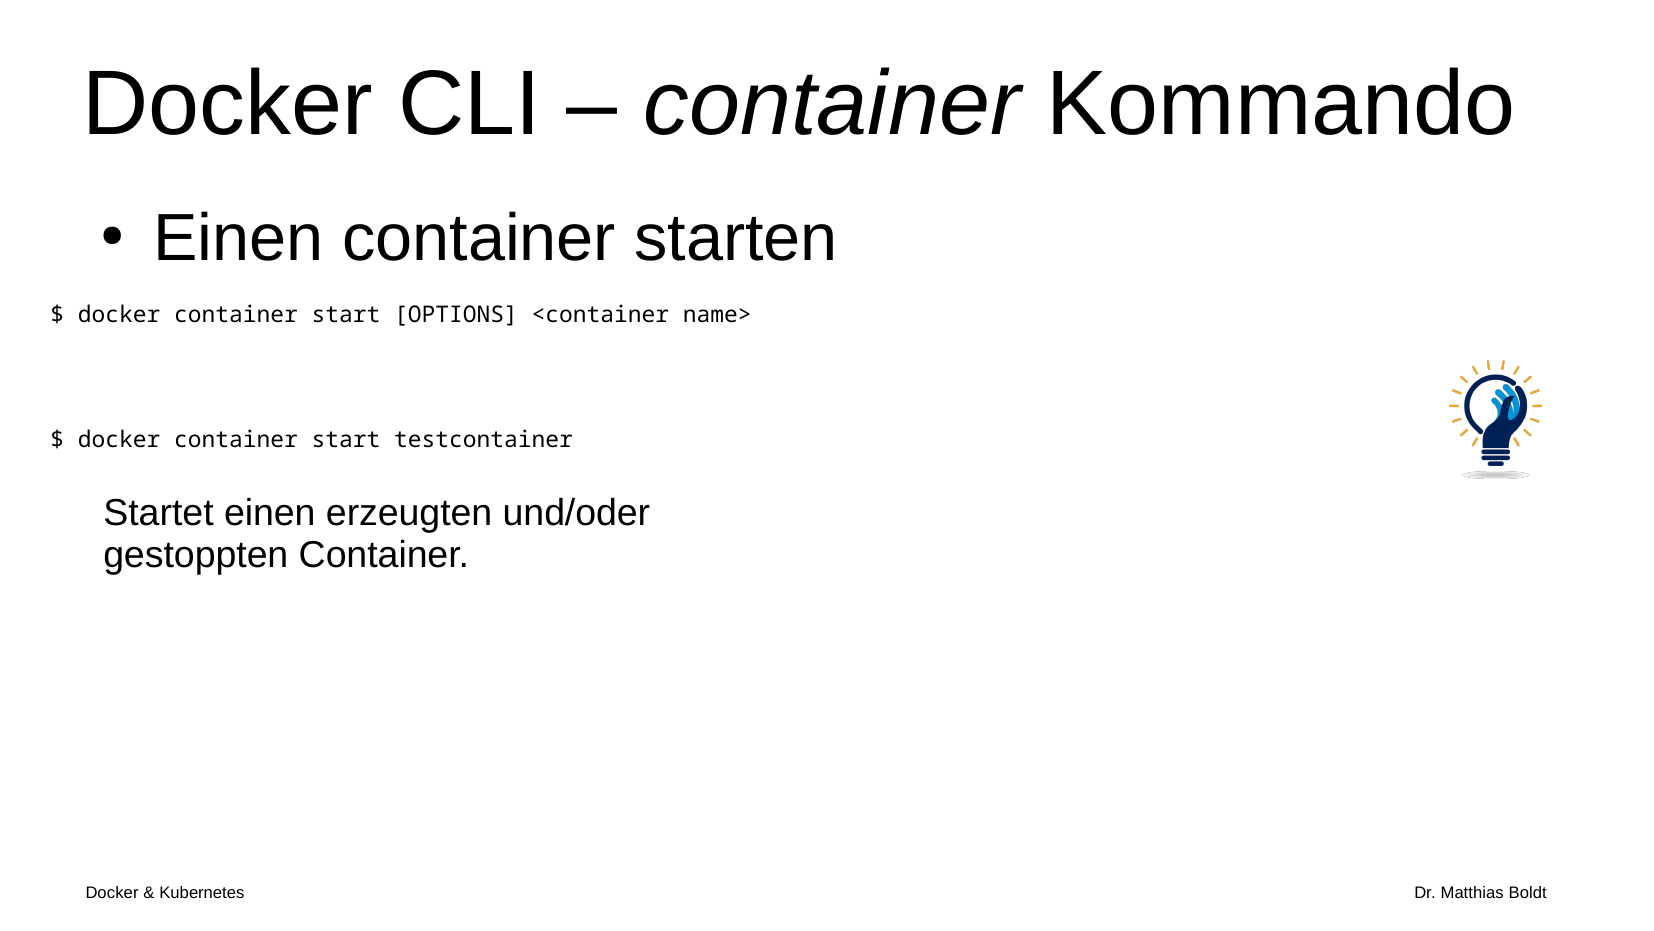

# Docker CLI – container Kommando
Einen container starten
$ docker container start [OPTIONS] <container name>
$ docker container start testcontainer
Startet einen erzeugten und/oder gestoppten Container.
Docker & Kubernetes																Dr. Matthias Boldt